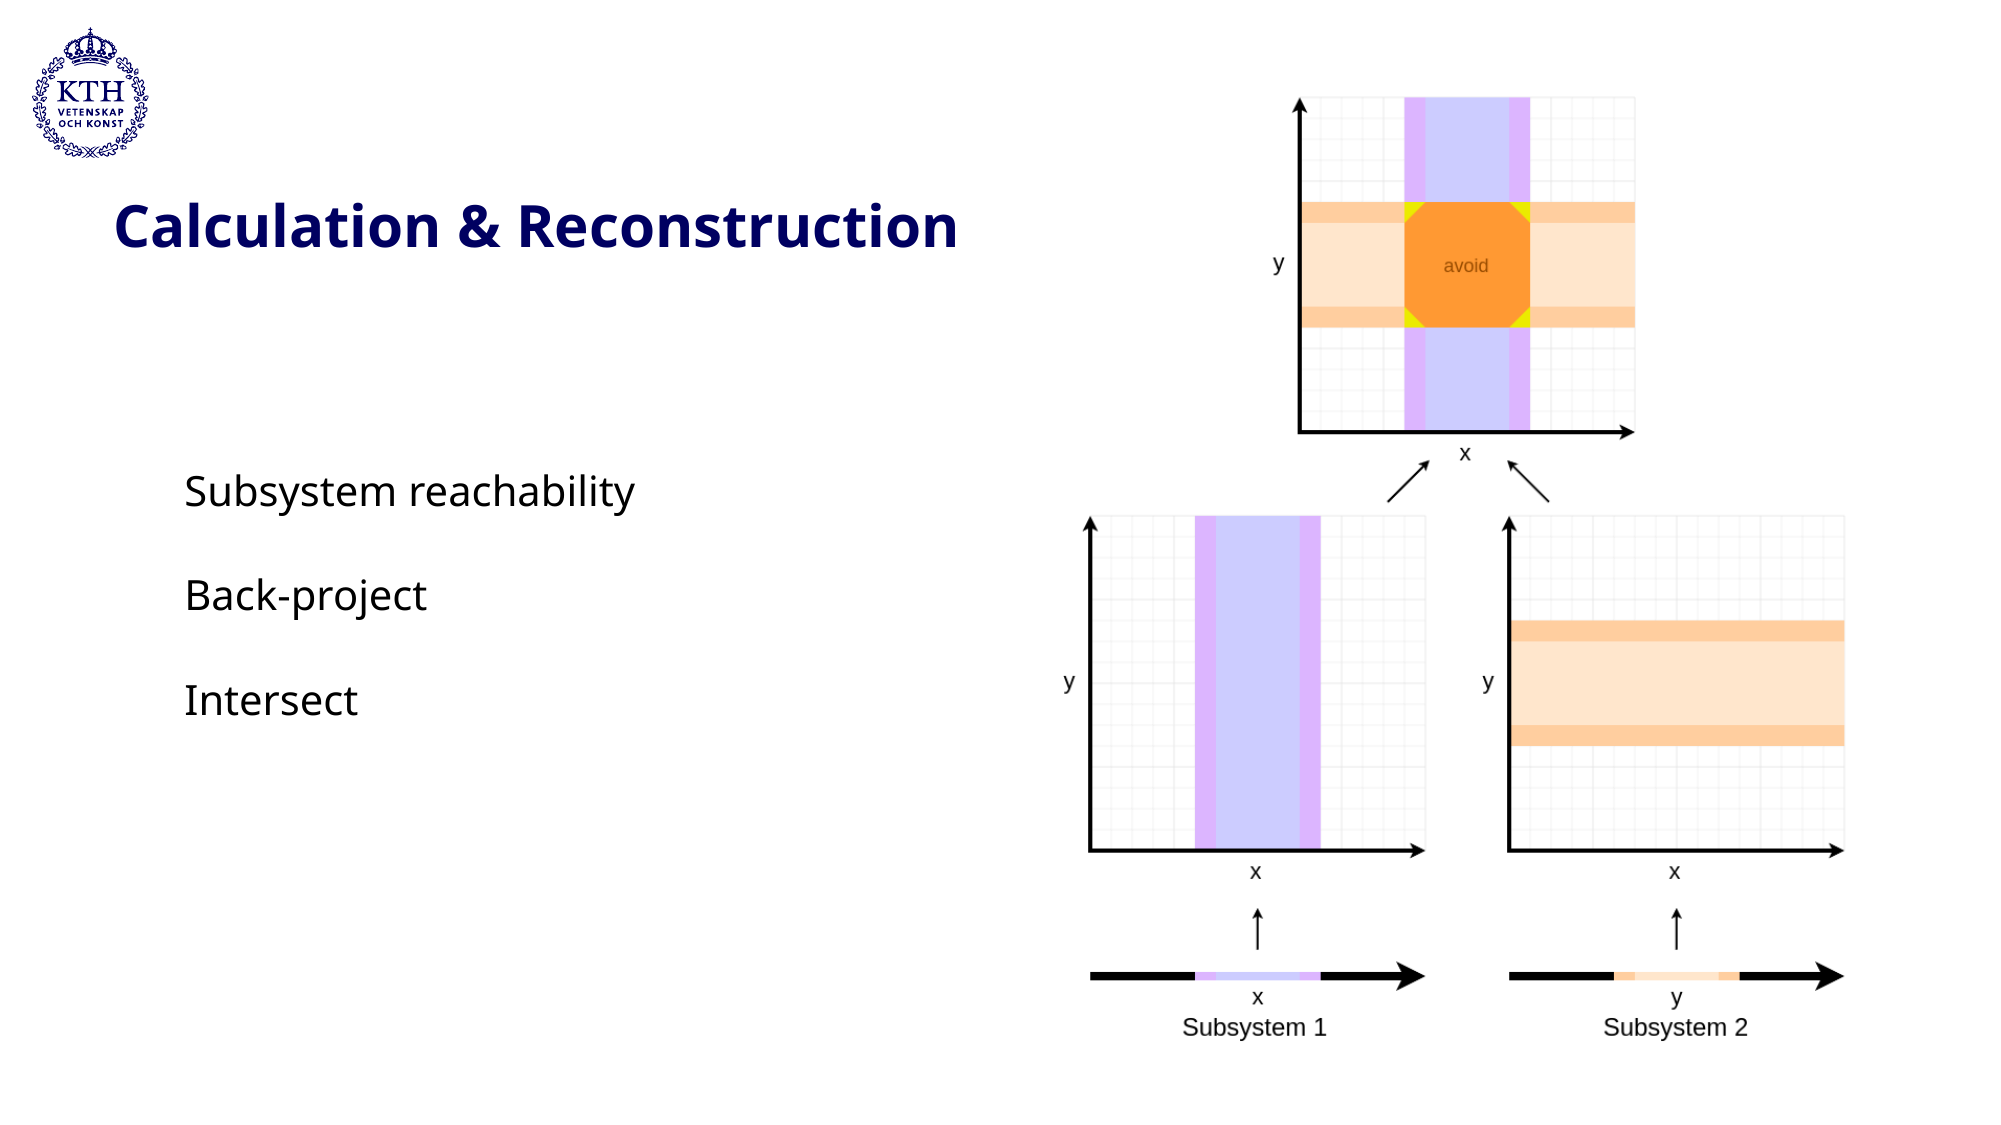

# Calculation & Reconstruction
Subsystem reachability
Back-project
Intersect